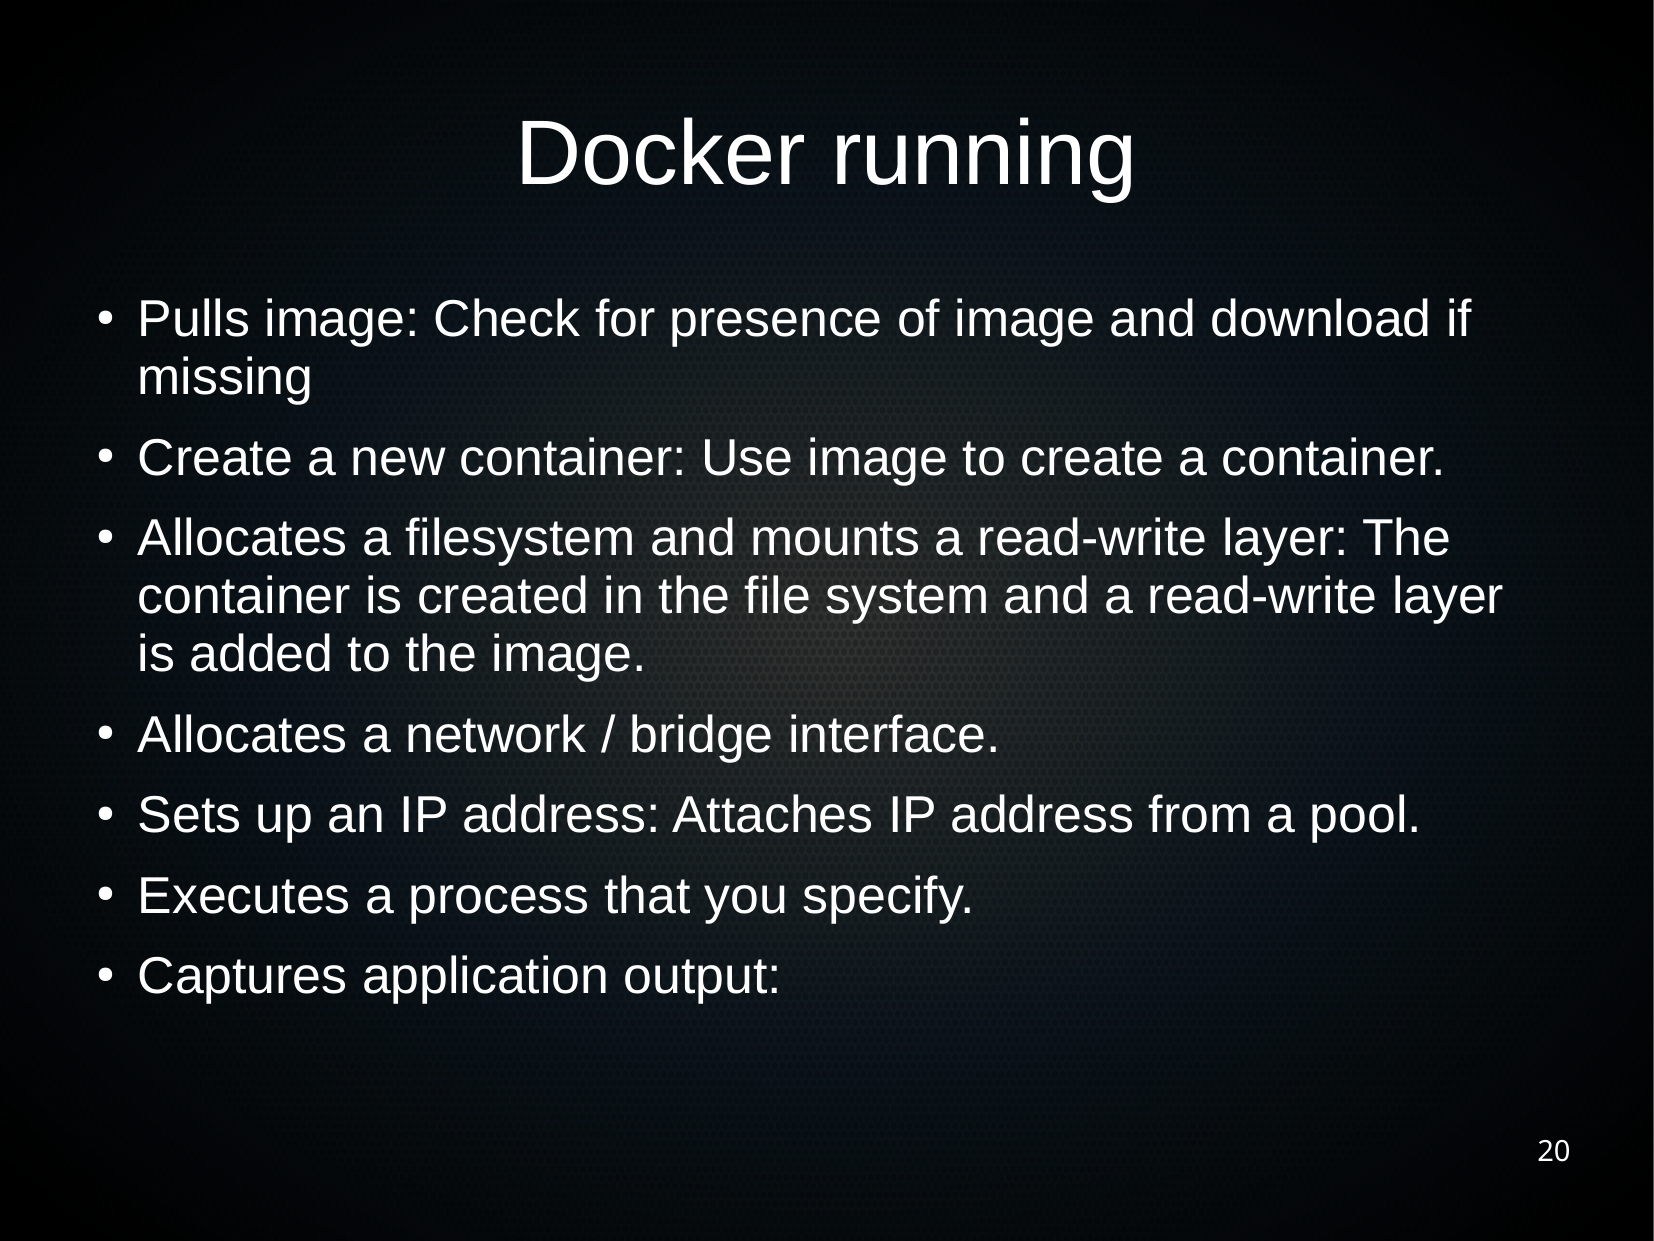

# Docker running
Pulls image: Check for presence of image and download if missing
Create a new container: Use image to create a container.
Allocates a filesystem and mounts a read-write layer: The container is created in the file system and a read-write layer is added to the image.
Allocates a network / bridge interface.
Sets up an IP address: Attaches IP address from a pool.
Executes a process that you specify.
Captures application output:
20